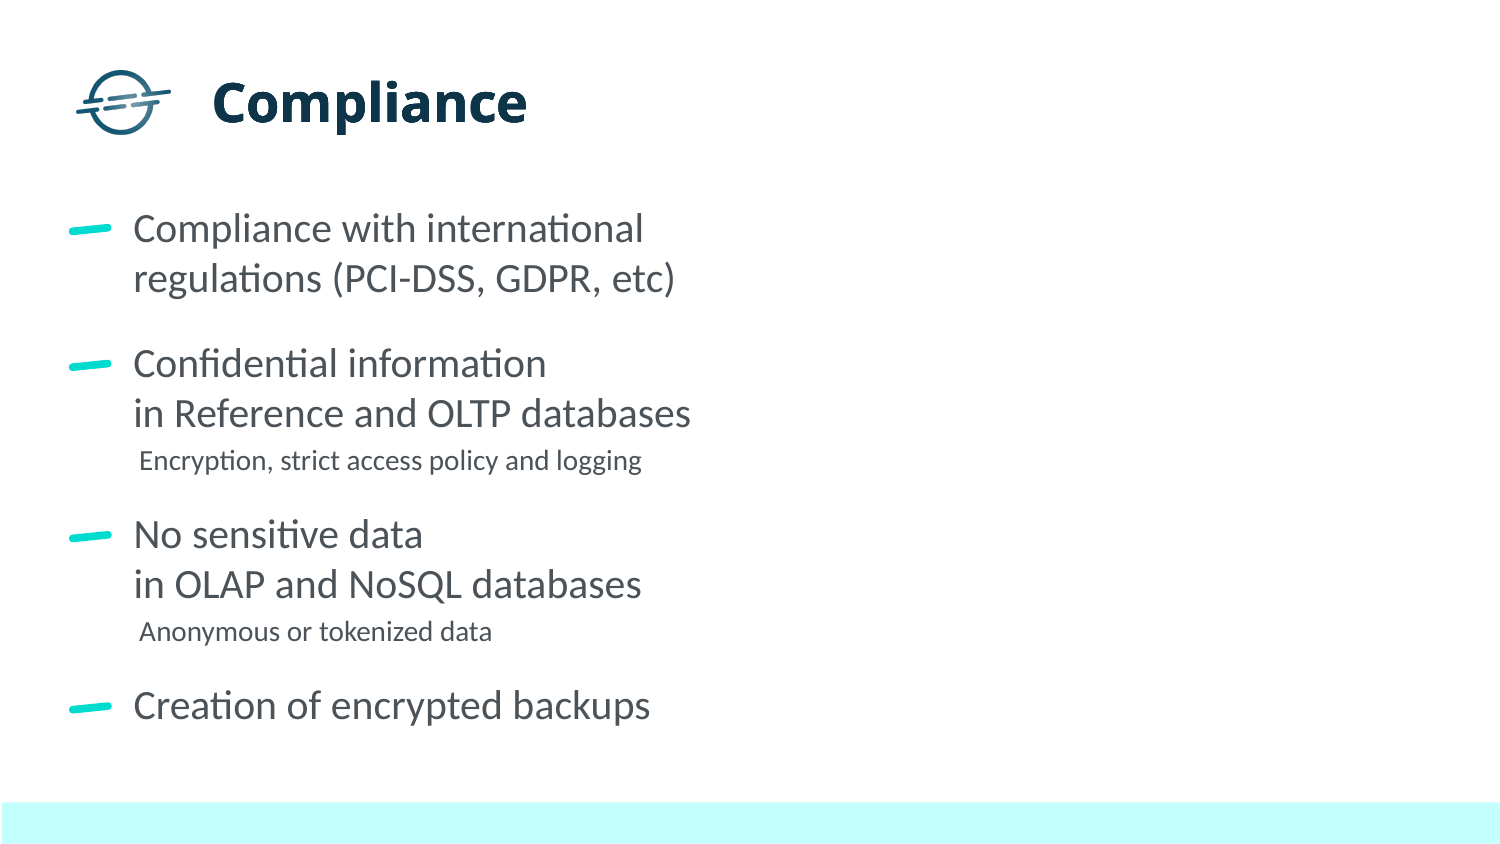

# Compliance
Compliance
Compliance
Compliance
Compliance with international regulations (PCI-DSS, GDPR, etc)
Confidential information
in Reference and OLTP databases
Encryption, strict access policy and logging
No sensitive data
in OLAP and NoSQL databases
Anonymous or tokenized data
Creation of encrypted backups